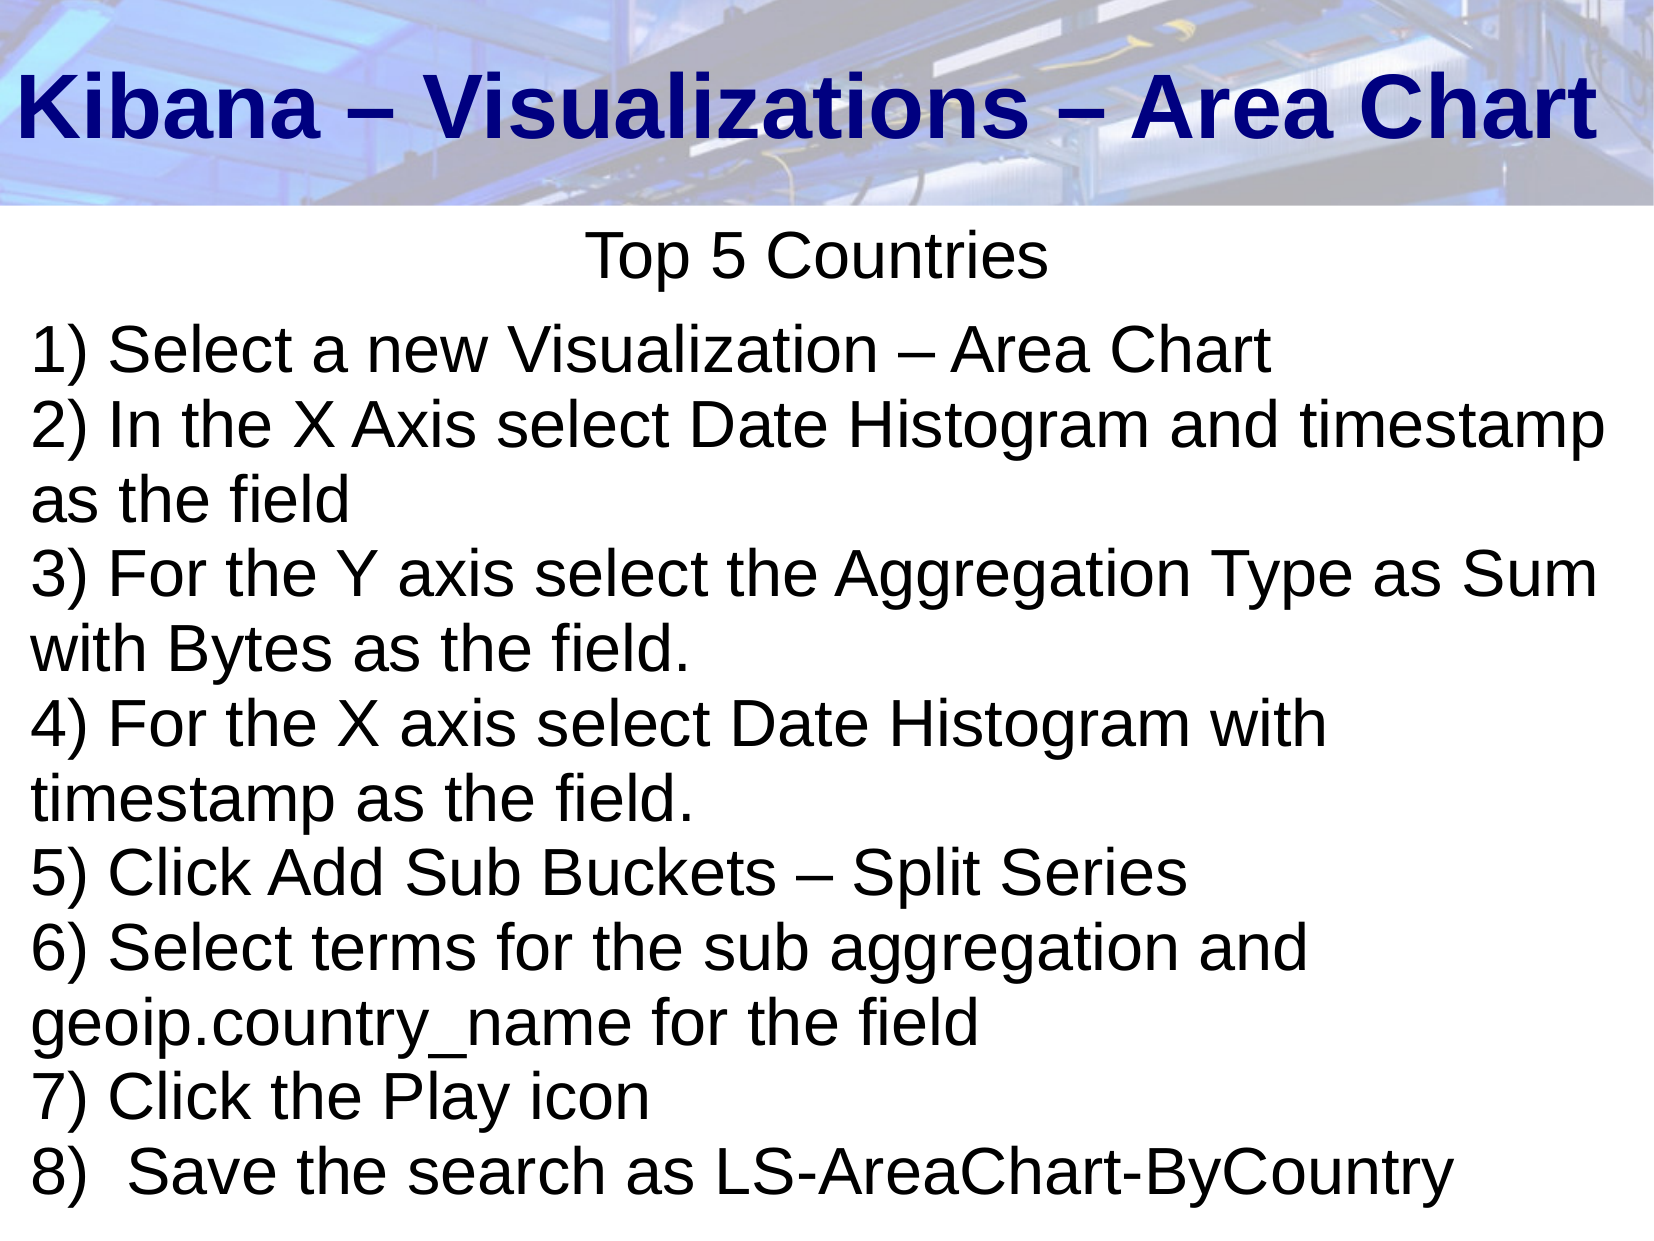

# Kibana – Visualizations – Area Chart
Top 5 Countries
 Select a new Visualization – Area Chart
 In the X Axis select Date Histogram and timestamp as the field
 For the Y axis select the Aggregation Type as Sum with Bytes as the field.
 For the X axis select Date Histogram with timestamp as the field.
 Click Add Sub Buckets – Split Series
 Select terms for the sub aggregation and geoip.country_name for the field
 Click the Play icon
 Save the search as LS-AreaChart-ByCountry